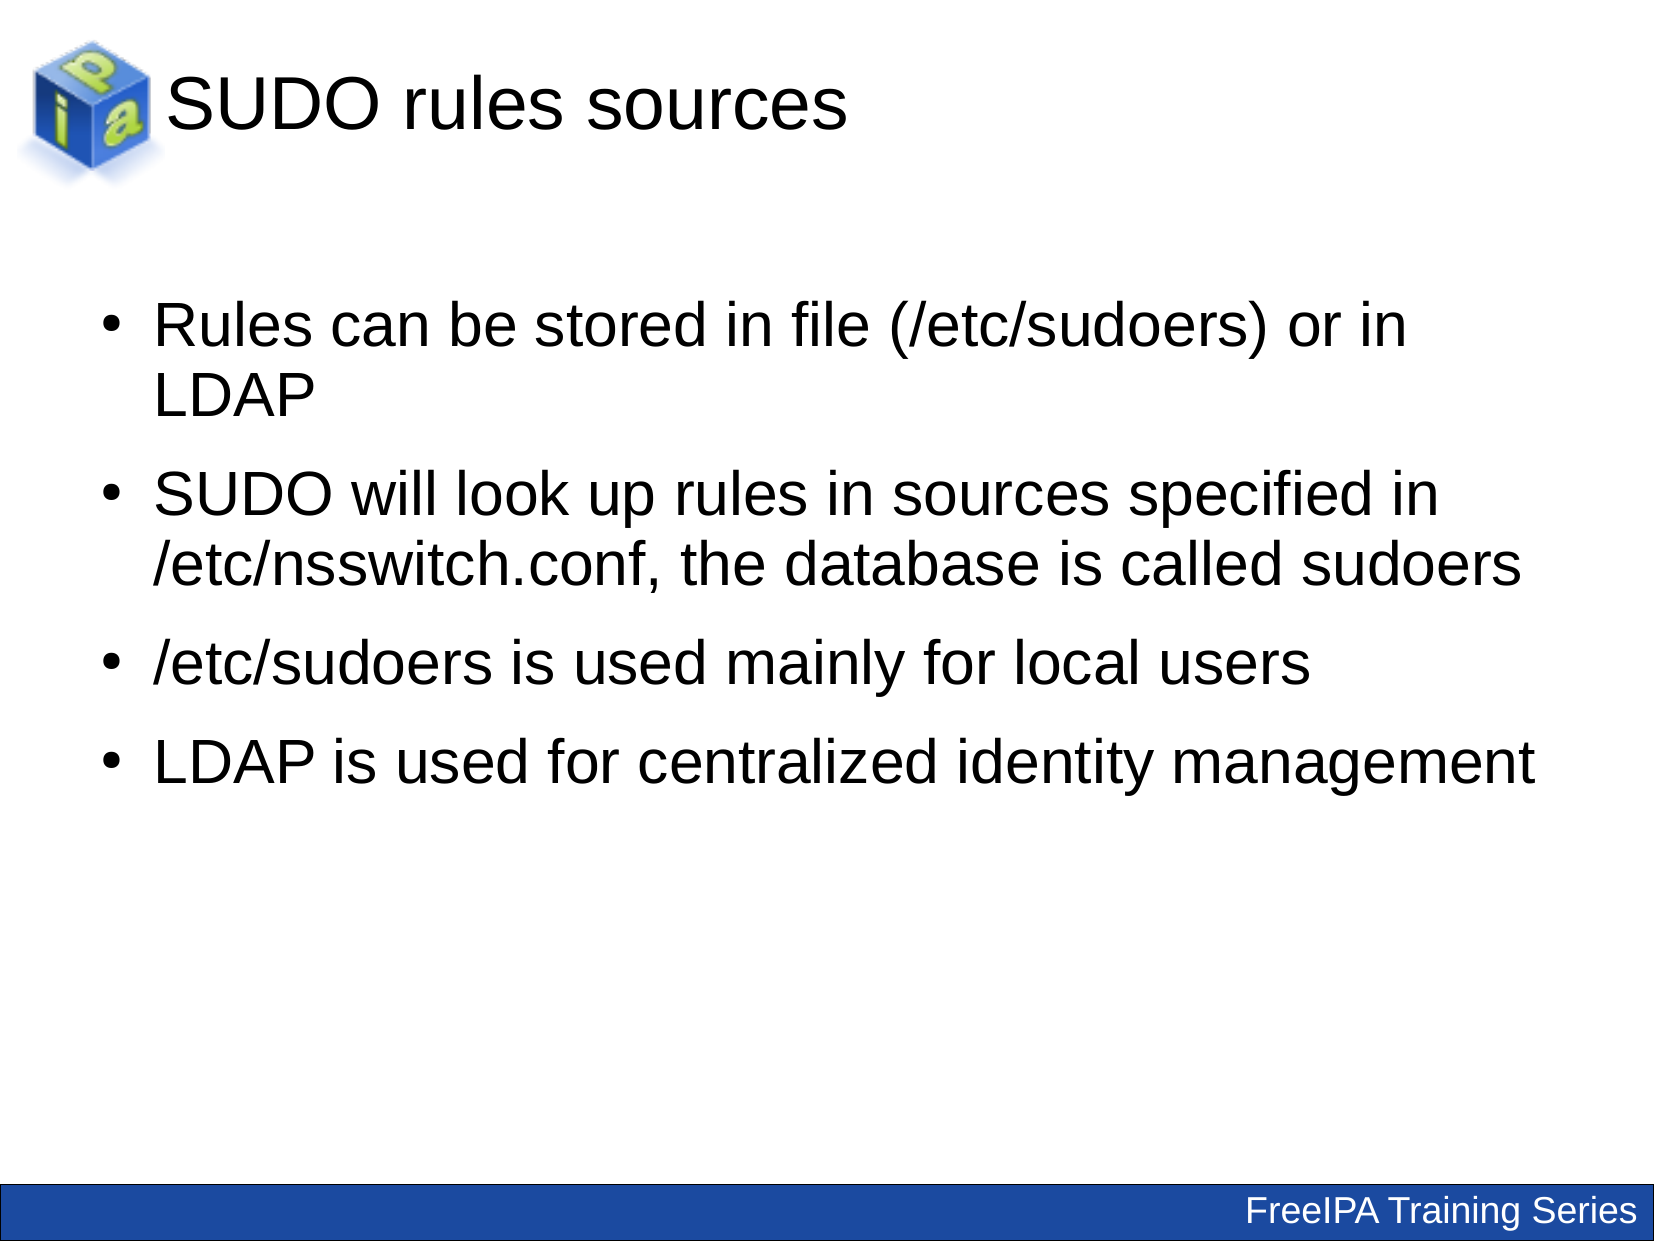

# SUDO rules sources
Rules can be stored in file (/etc/sudoers) or in LDAP
SUDO will look up rules in sources specified in /etc/nsswitch.conf, the database is called sudoers
/etc/sudoers is used mainly for local users
LDAP is used for centralized identity management